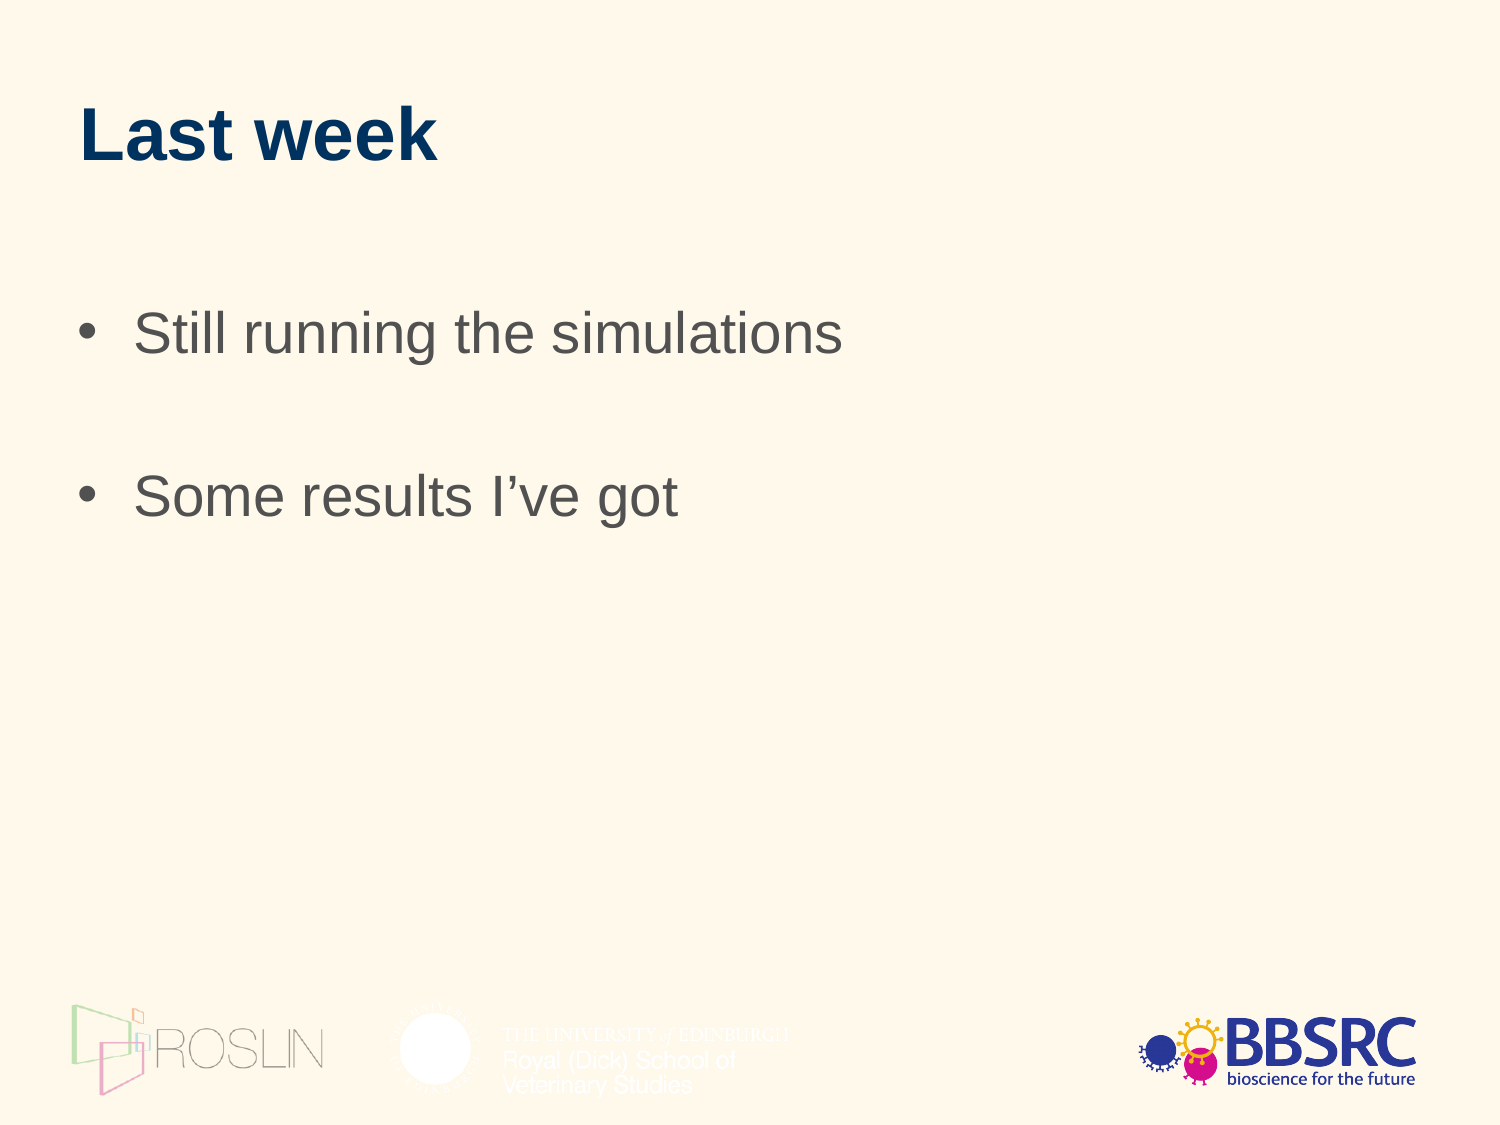

# Last week
Still running the simulations
Some results I’ve got